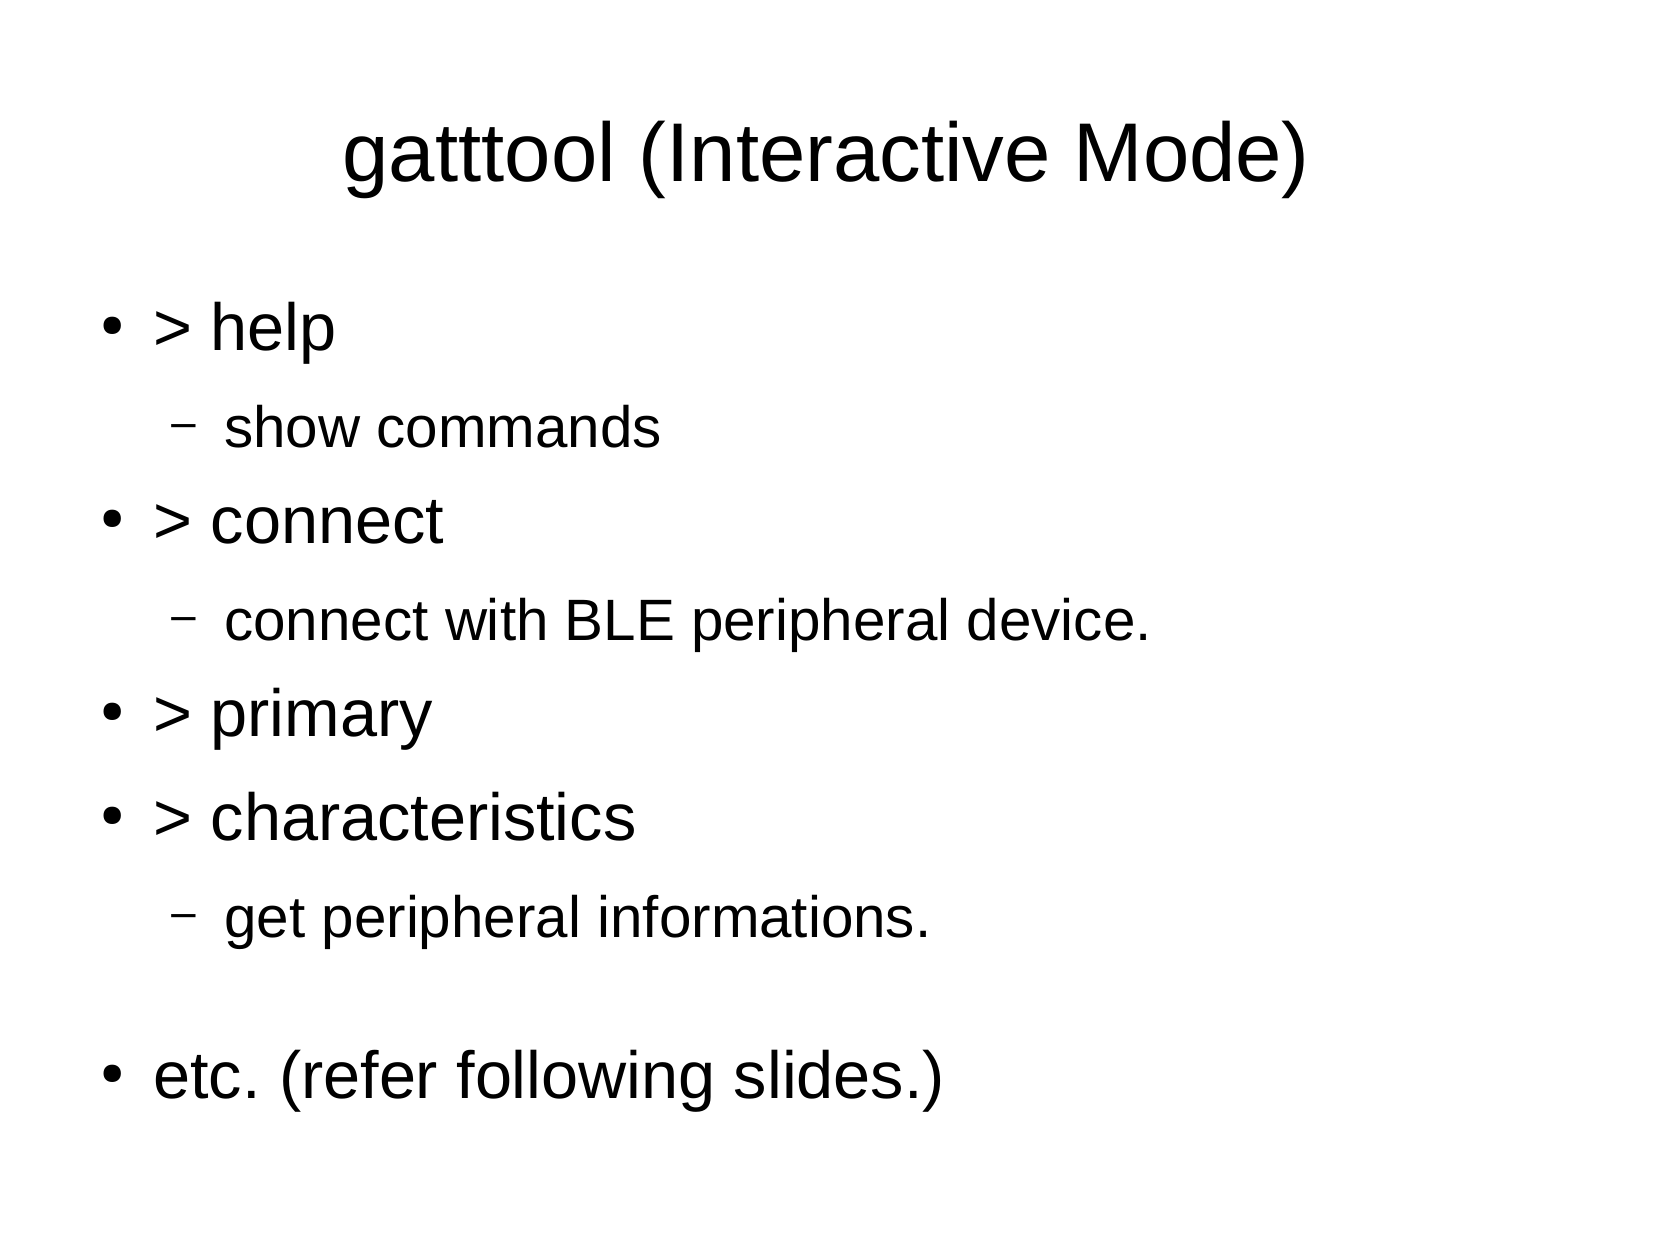

# gatttool (Interactive Mode)
> help
show commands
> connect
connect with BLE peripheral device.
> primary
> characteristics
get peripheral informations.
etc. (refer following slides.)